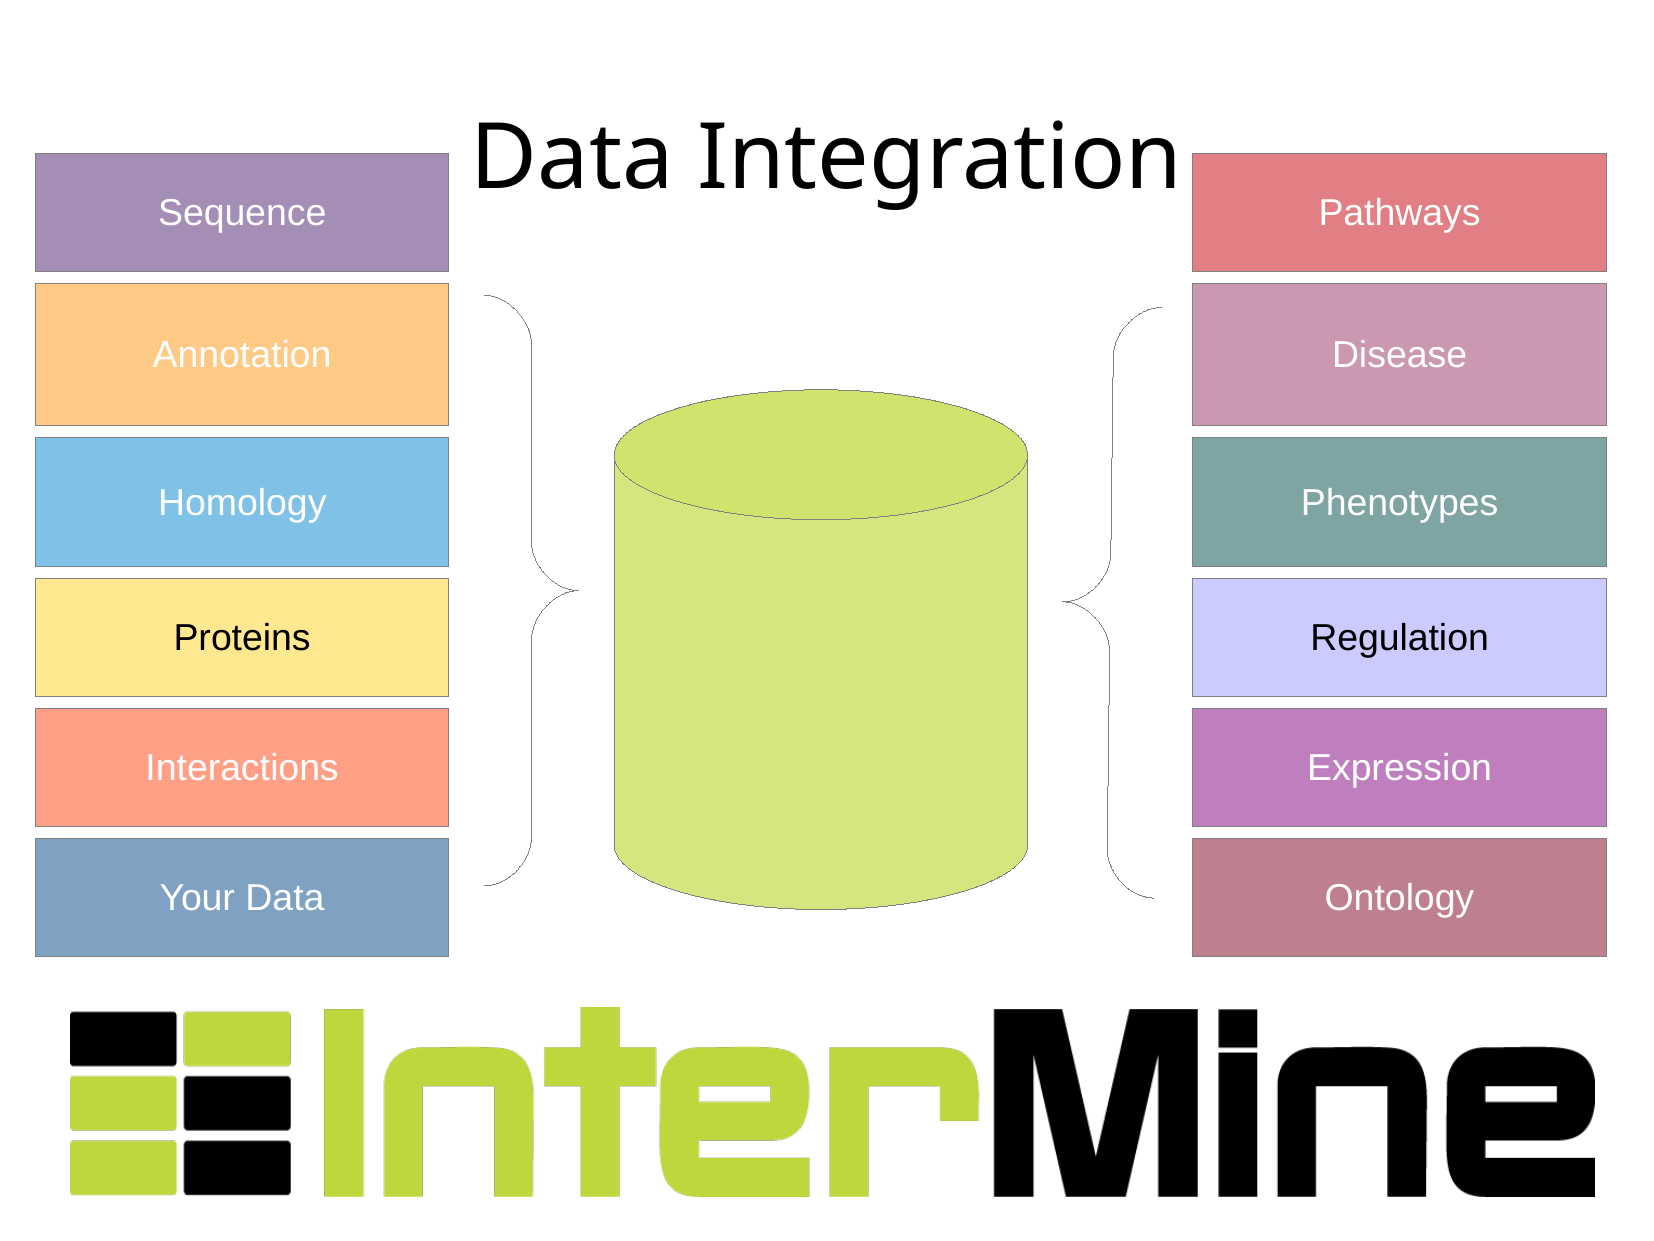

# Data Integration
Sequence
Pathways
Annotation
Disease
Homology
Phenotypes
Proteins
Regulation
Interactions
Expression
Your Data
Ontology